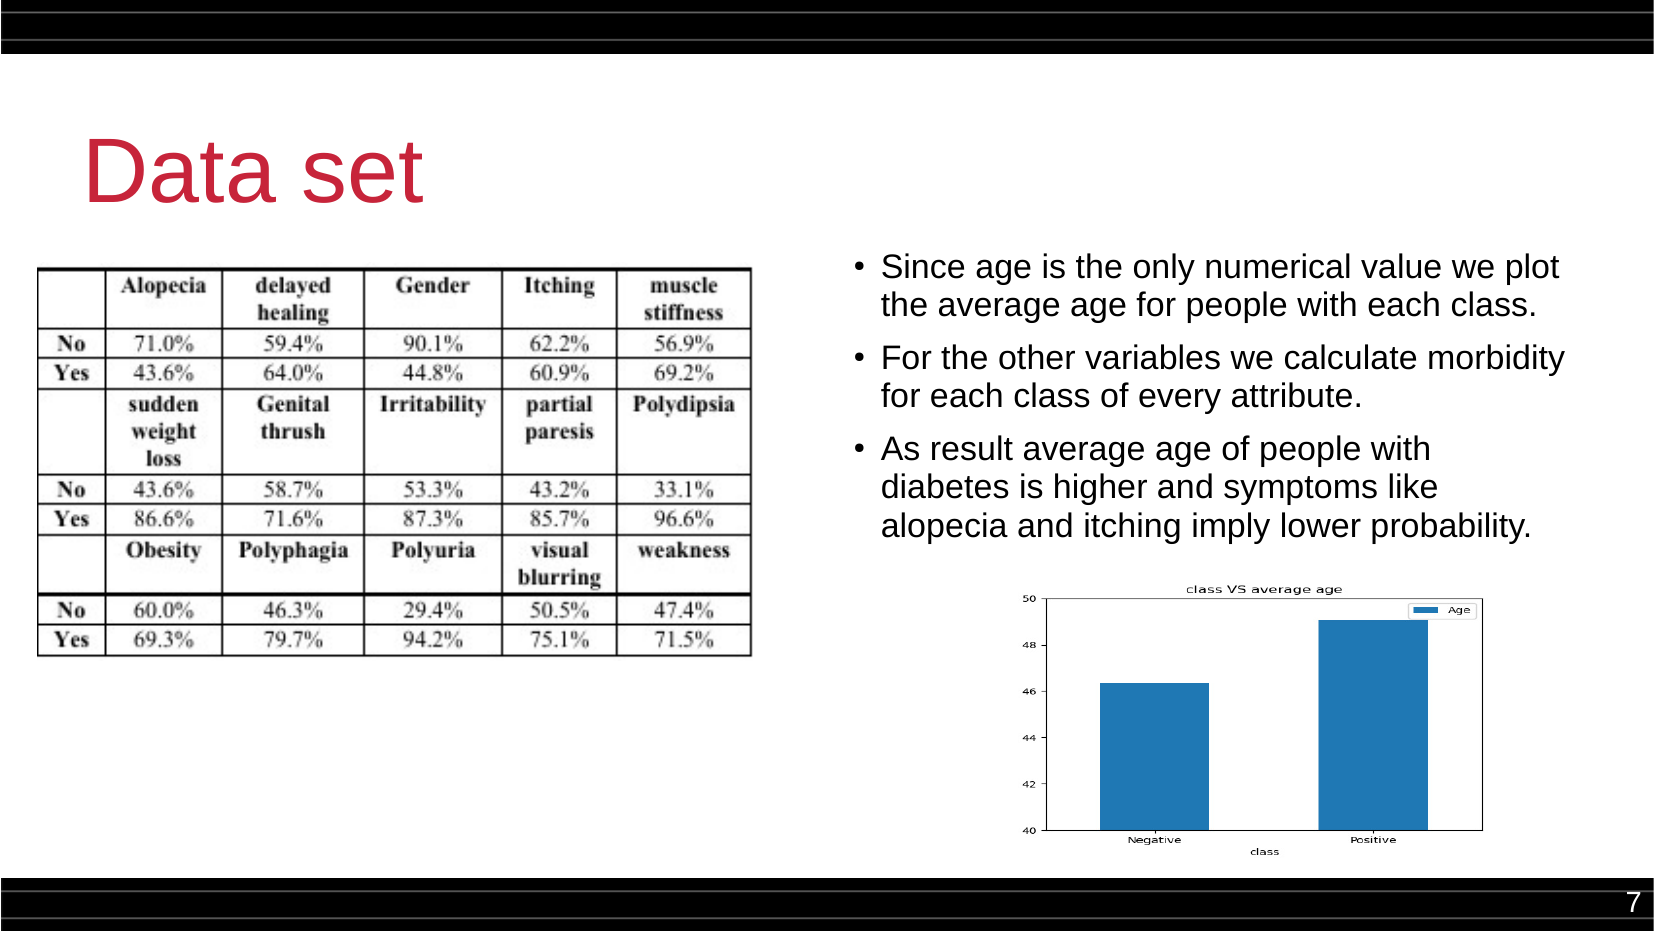

# Data set
Since age is the only numerical value we plot the average age for people with each class.
For the other variables we calculate morbidity for each class of every attribute.
As result average age of people with diabetes is higher and symptoms like alopecia and itching imply lower probability.